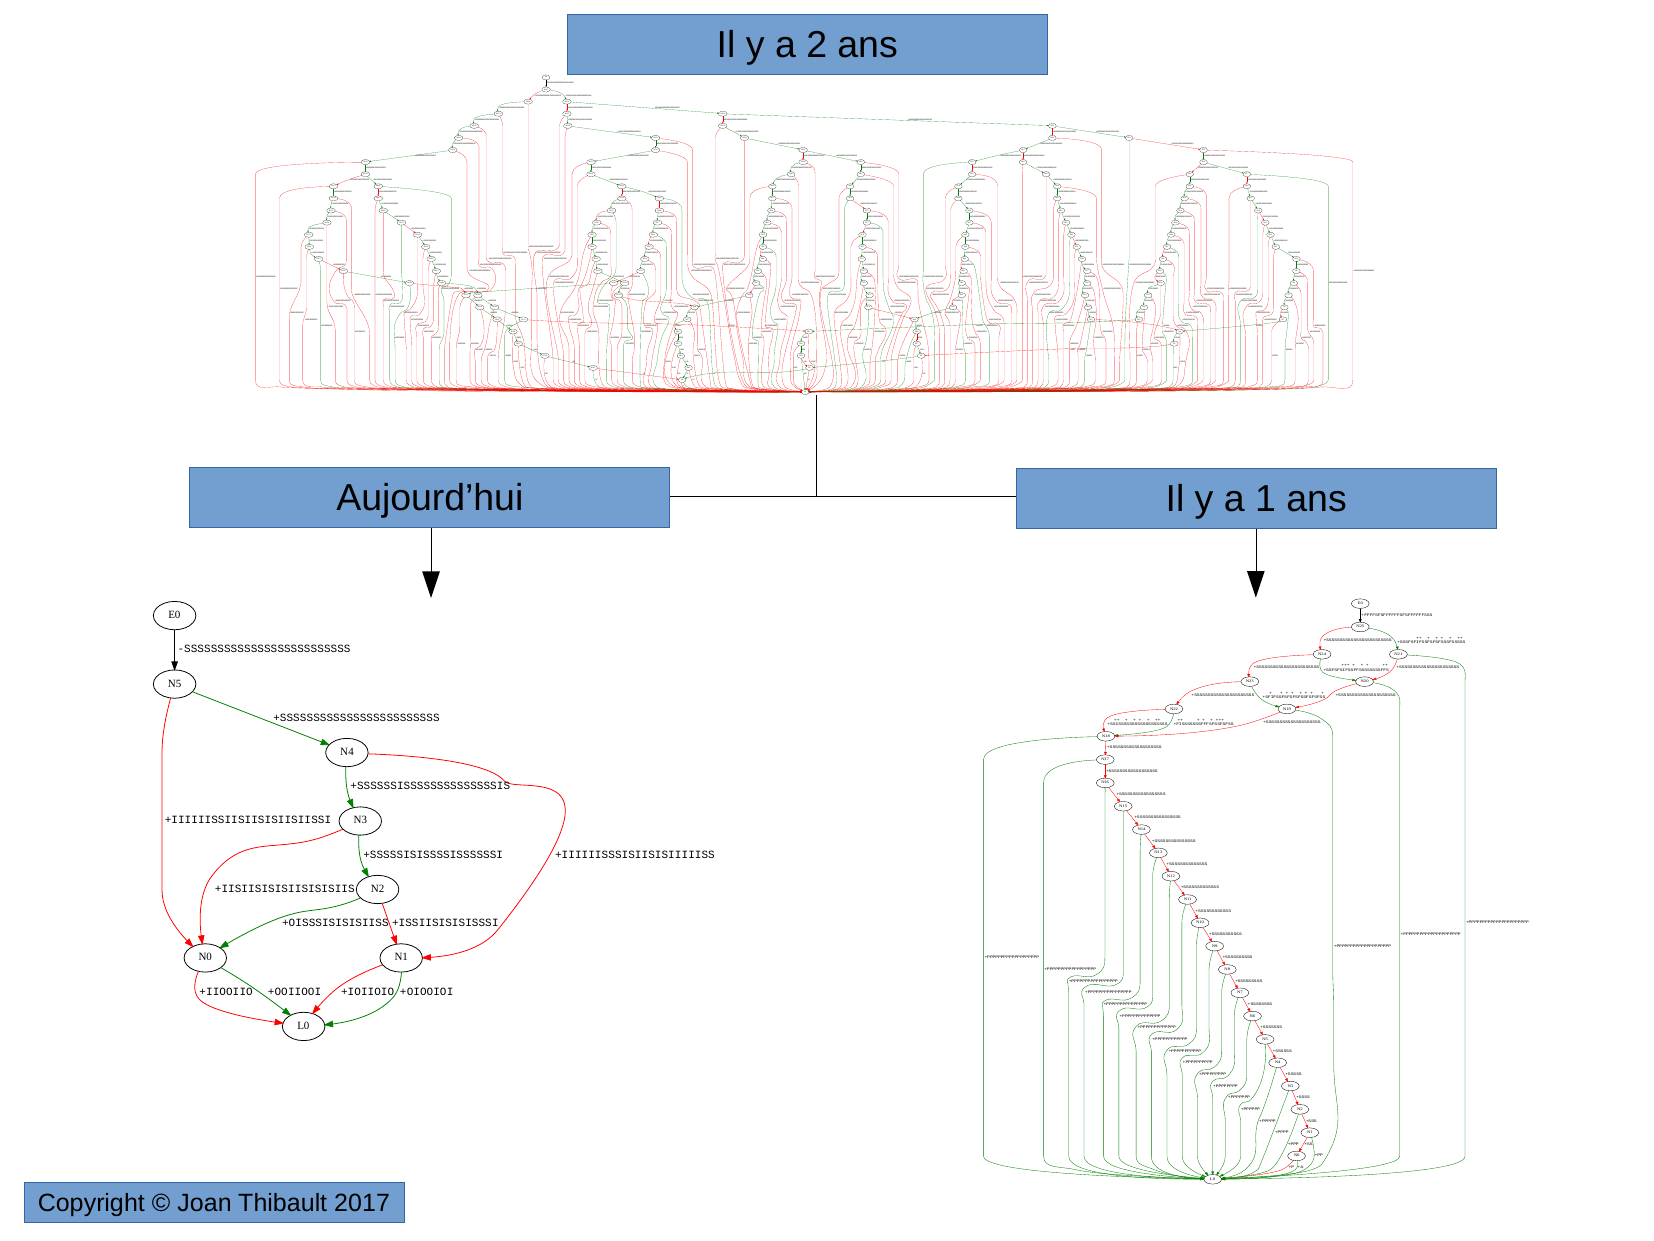

Il y a 2 ans
Aujourd’hui
Il y a 1 ans
Copyright © Joan Thibault 2017